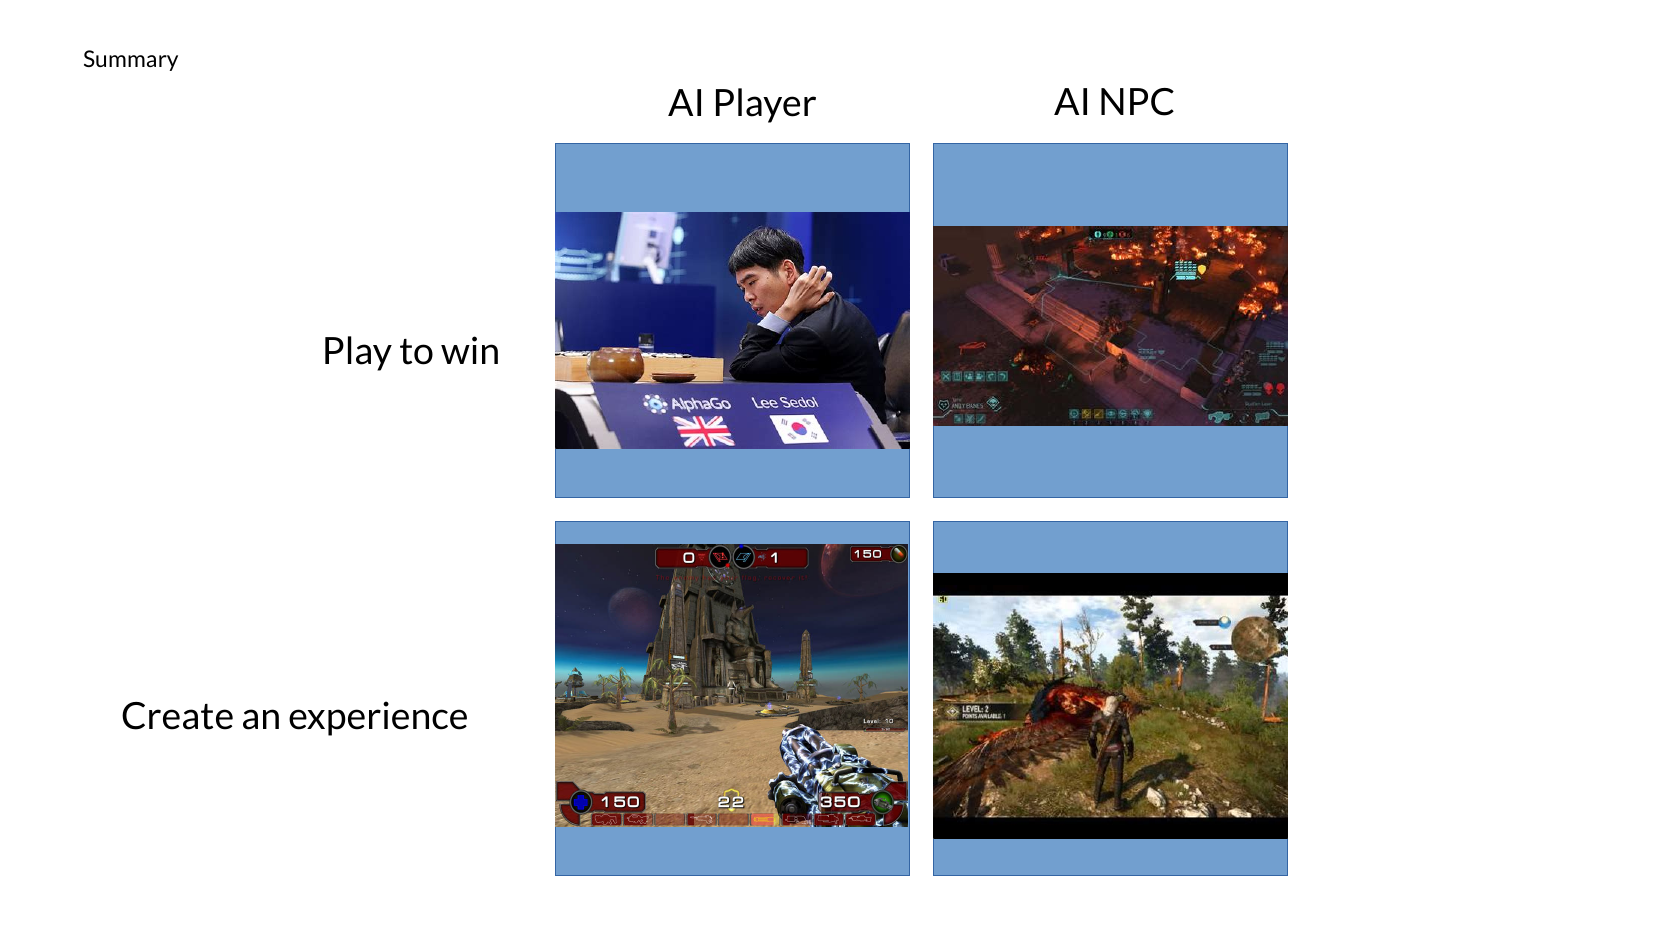

# Summary
AI NPC
AI Player
Play to win
Create an experience